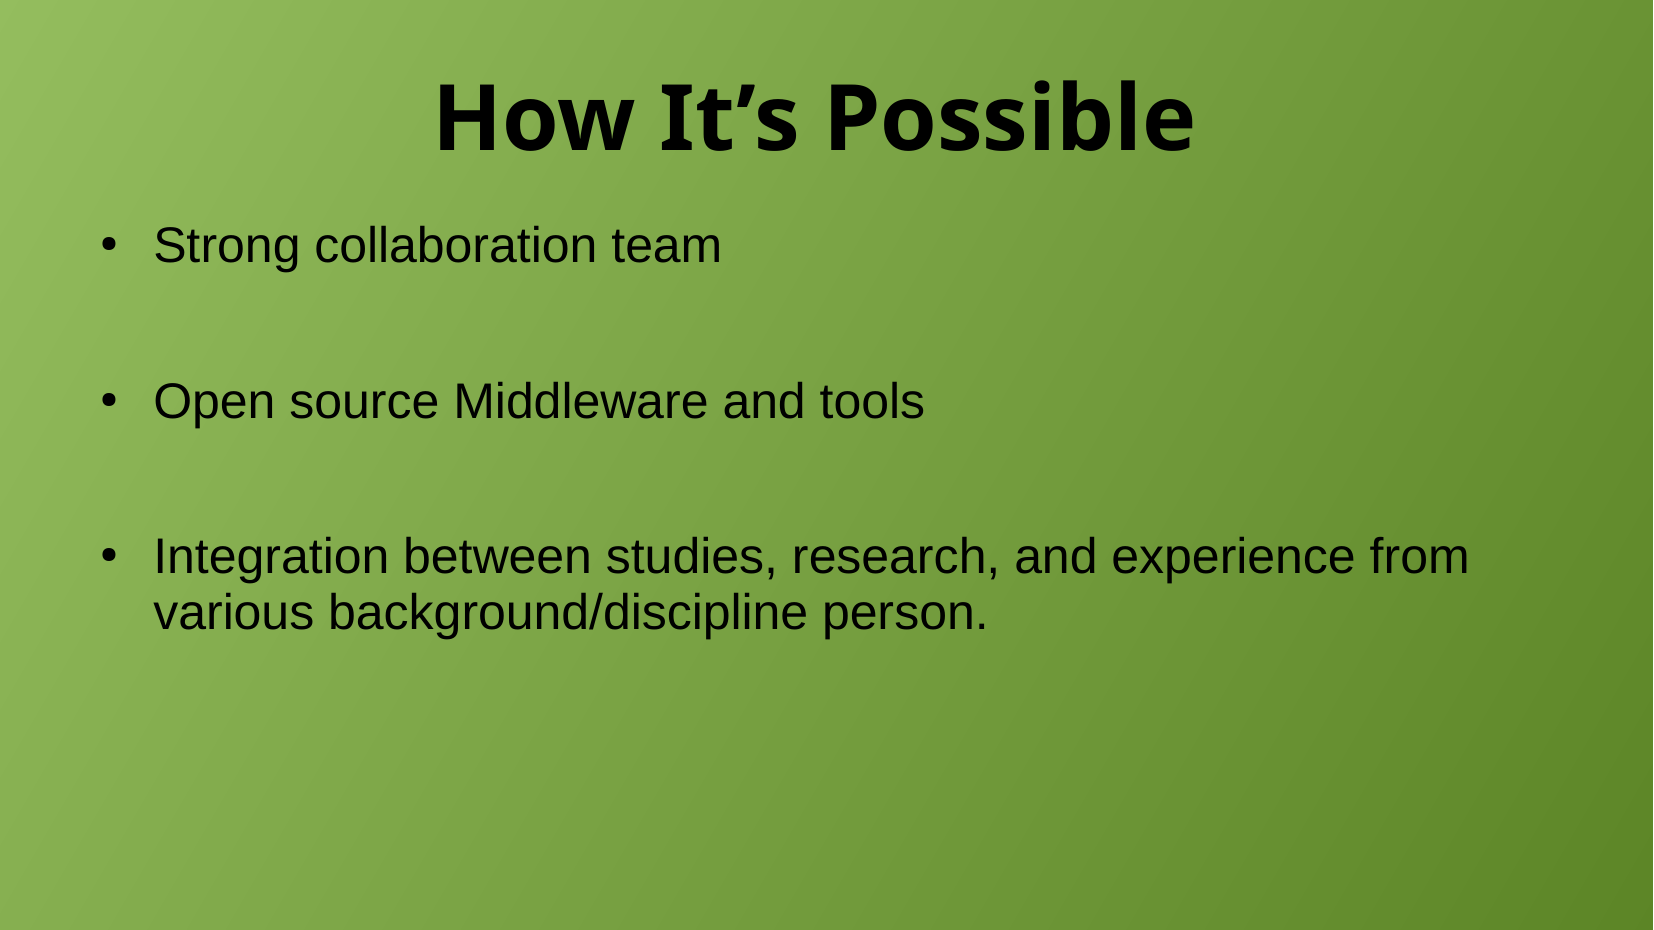

# How It’s Possible
Strong collaboration team
Open source Middleware and tools
Integration between studies, research, and experience from various background/discipline person.